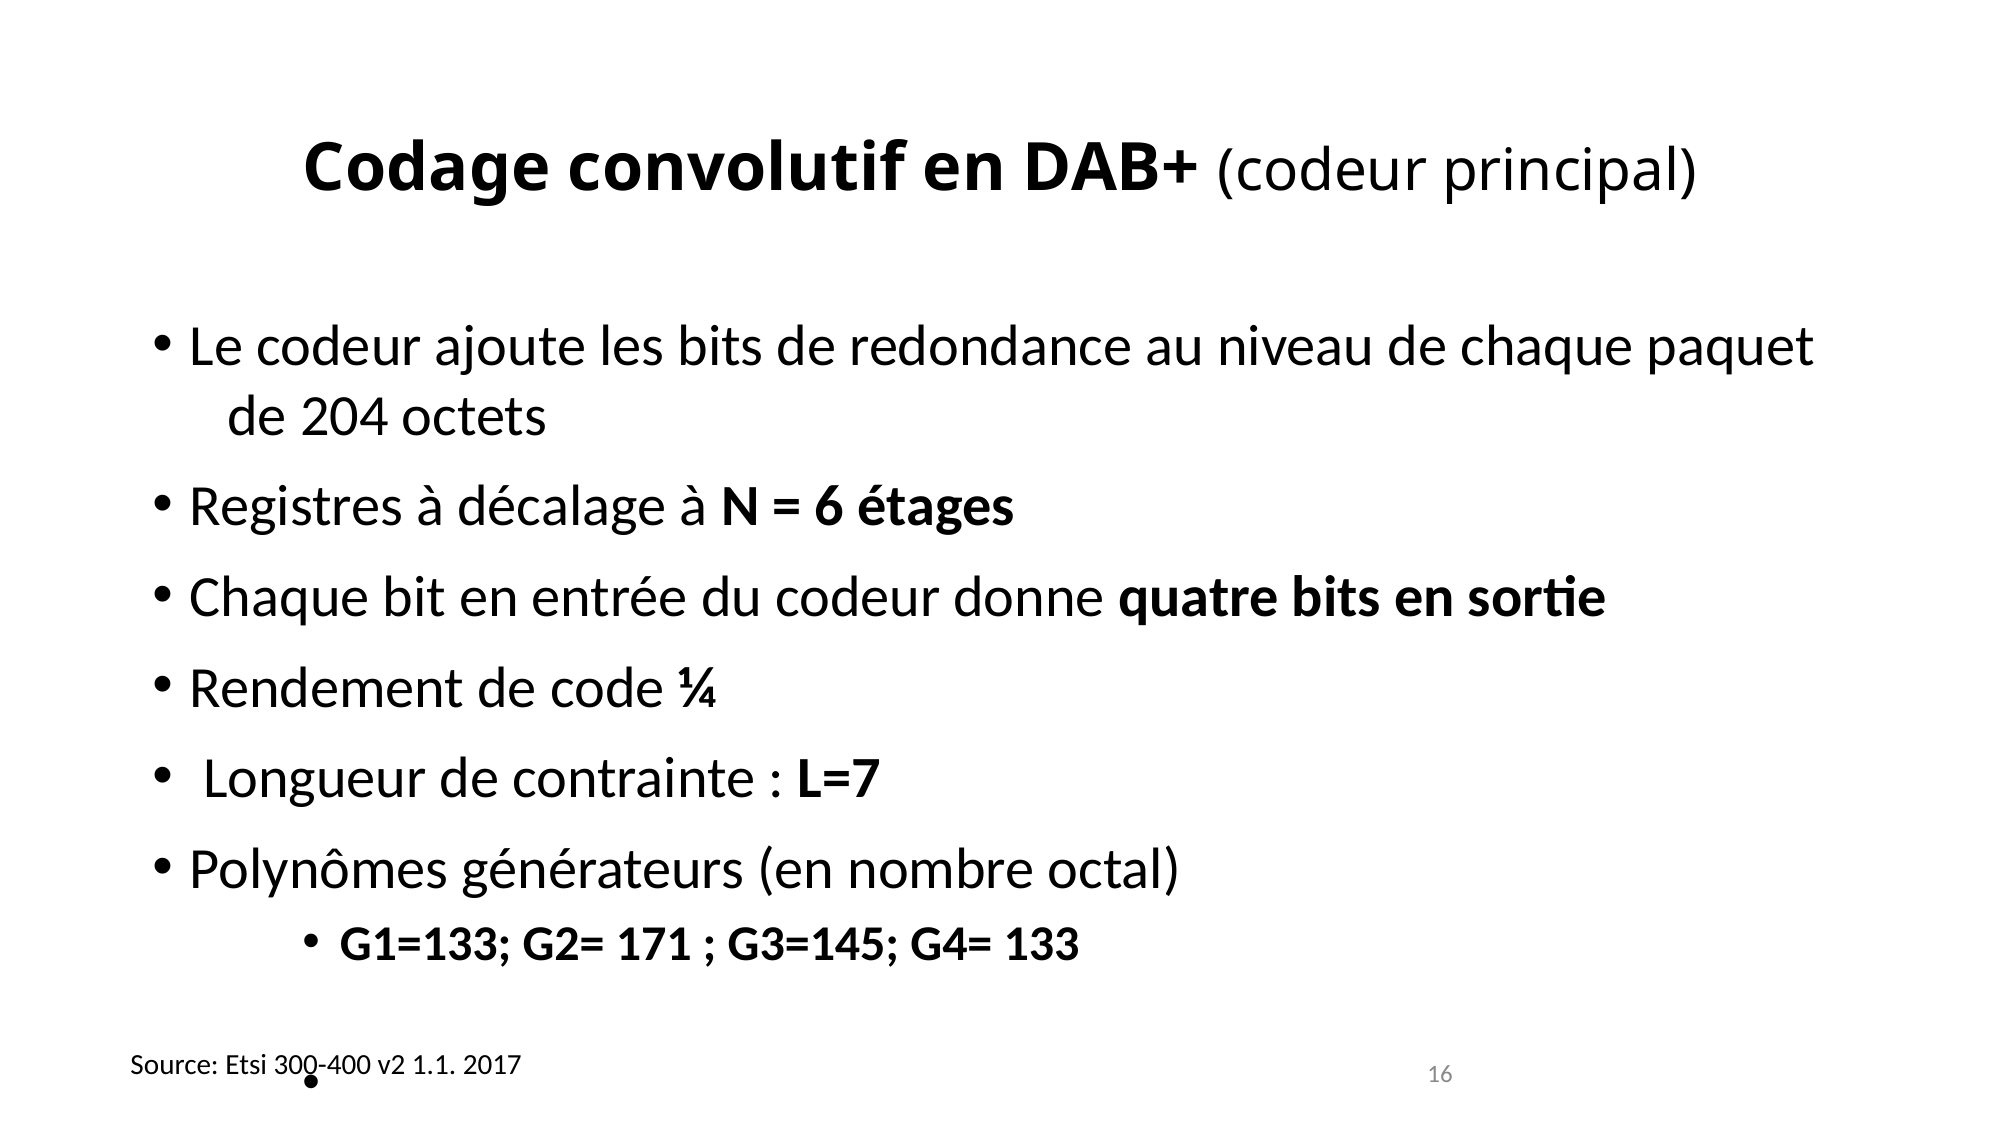

# Codage convolutif en DAB+ (codeur principal)
Le codeur ajoute les bits de redondance au niveau de chaque paquet de 204 octets
Registres à décalage à N = 6 étages
Chaque bit en entrée du codeur donne quatre bits en sortie
Rendement de code ¼
 Longueur de contrainte : L=7
Polynômes générateurs (en nombre octal)
G1=133; G2= 171 ; G3=145; G4= 133
Source: Etsi 300-400 v2 1.1. 2017